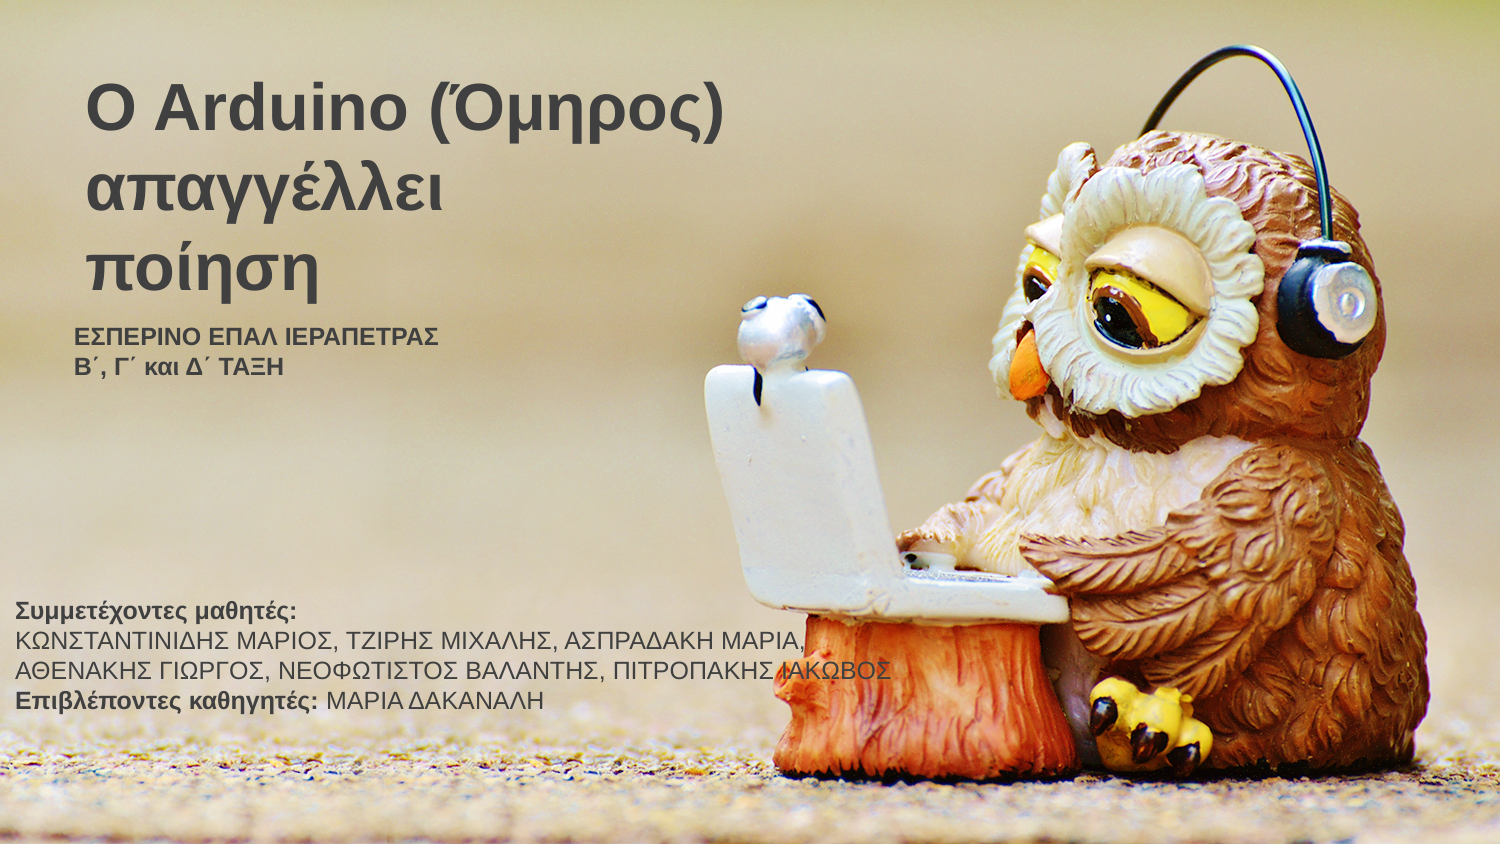

O Arduino (Όμηρος) απαγγέλλει
ποίηση
ΕΣΠΕΡΙΝΟ ΕΠΑΛ ΙΕΡΑΠΕΤΡΑΣ
Β΄, Γ΄ και Δ΄ ΤΑΞΗ
Συμμετέχοντες μαθητές:
ΚΩΝΣΤΑΝΤΙΝΙΔΗΣ ΜΑΡΙΟΣ, ΤΖΙΡΗΣ ΜΙΧΑΛΗΣ, ΑΣΠΡΑΔΑΚΗ ΜΑΡΙΑ, ΑΘΕΝΑΚΗΣ ΓΙΩΡΓΟΣ, ΝΕΟΦΩΤΙΣΤΟΣ ΒΑΛΑΝΤΗΣ, ΠΙΤΡΟΠΑΚΗΣ ΙΑΚΩΒΟΣ
Επιβλέποντες καθηγητές: ΜΑΡΙΑ ΔΑΚΑΝΑΛΗ